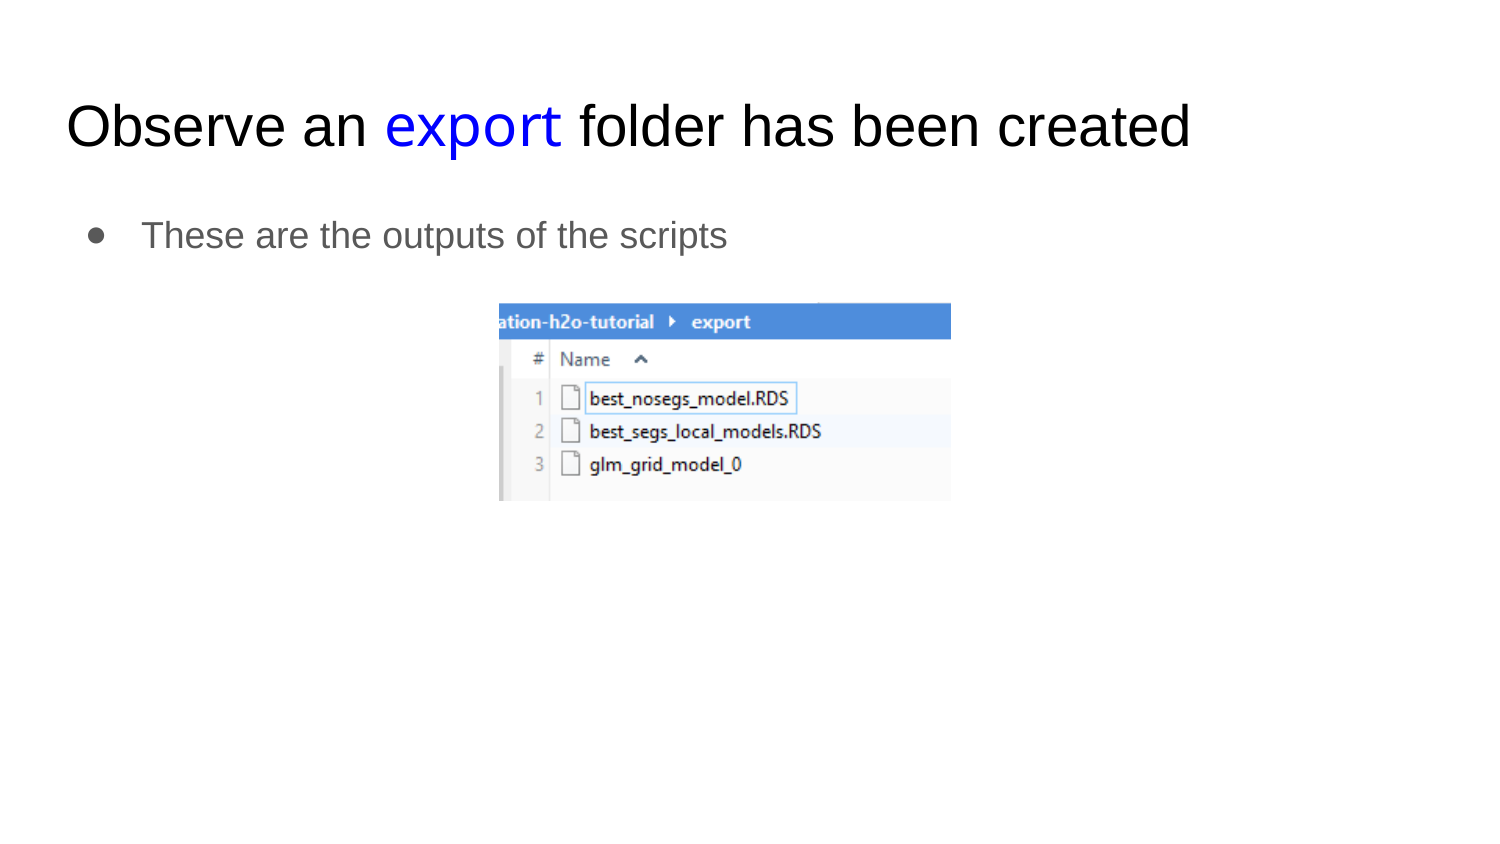

# Observe an export folder has been created
These are the outputs of the scripts